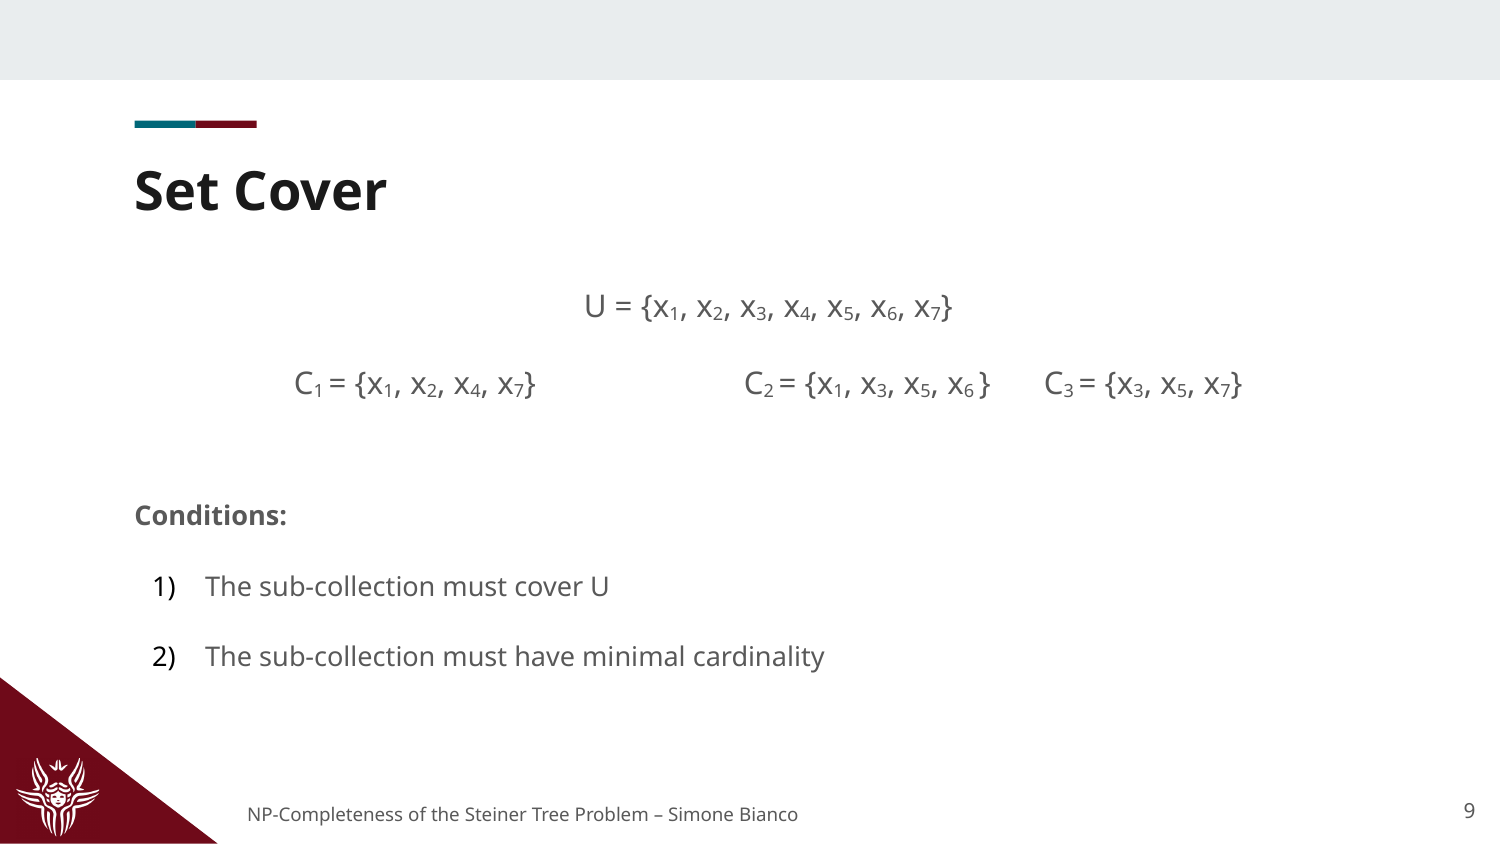

# Set Cover
U = {x1, x2, x3, x4, x5, x6, x7}
C1 = {x1, x2, x4, x7}		C2 = {x1, x3, x5, x6 }	C3 = {x3, x5, x7}
Conditions:
The sub-collection must cover U
The sub-collection must have minimal cardinality
NP-Completeness of the Steiner Tree Problem – Simone Bianco